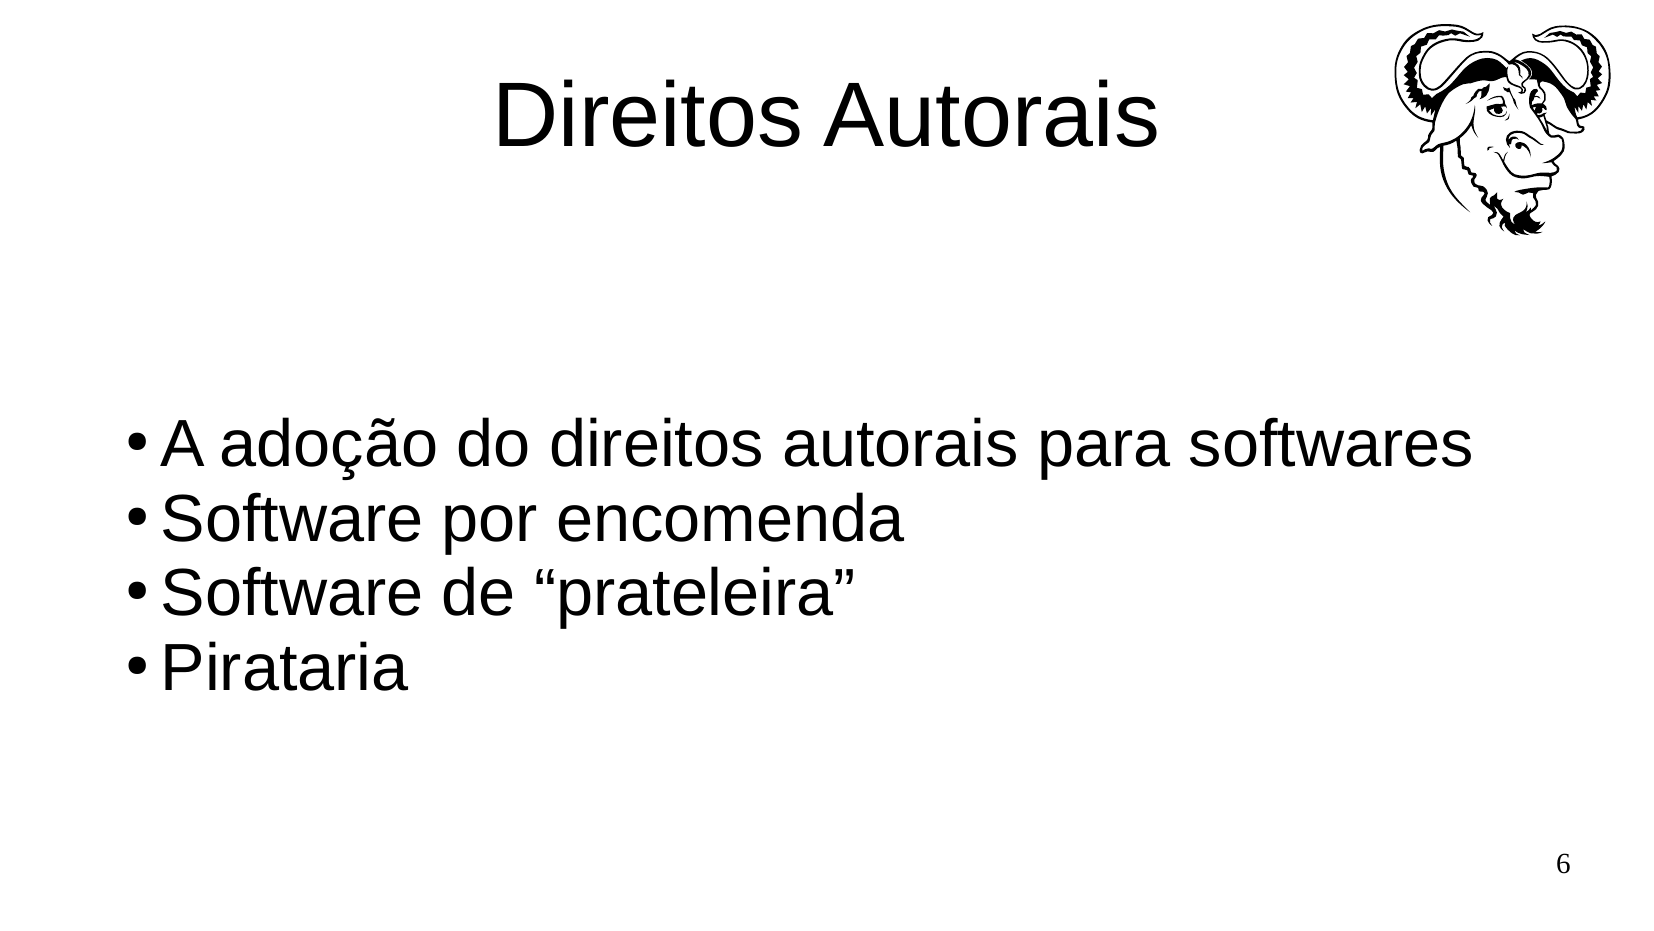

# Direitos Autorais
A adoção do direitos autorais para softwares
Software por encomenda
Software de “prateleira”
Pirataria
6